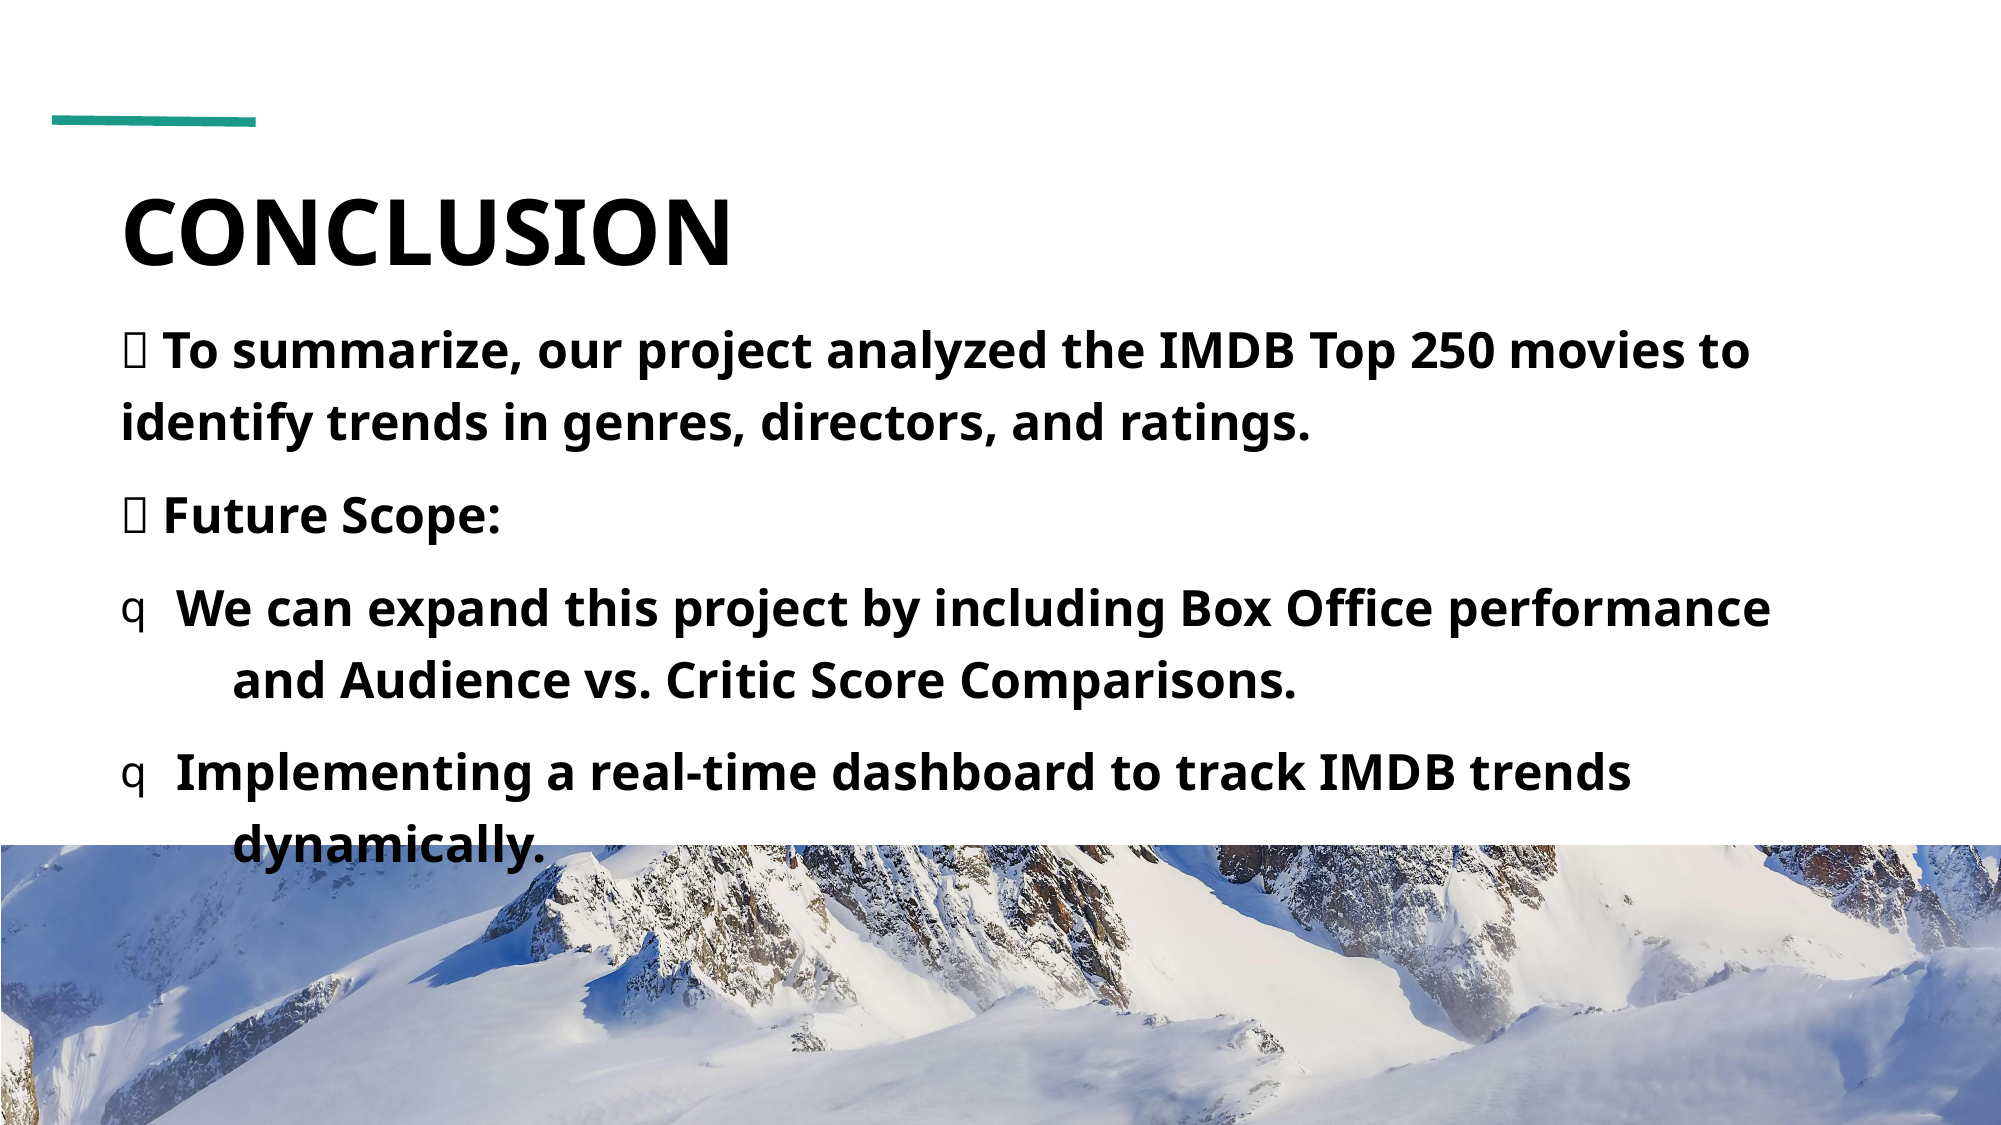

# CONCLUSION
🚀 To summarize, our project analyzed the IMDB Top 250 movies to identify trends in genres, directors, and ratings.
💡 Future Scope:
We can expand this project by including Box Office performance and Audience vs. Critic Score Comparisons.
Implementing a real-time dashboard to track IMDB trends dynamically.